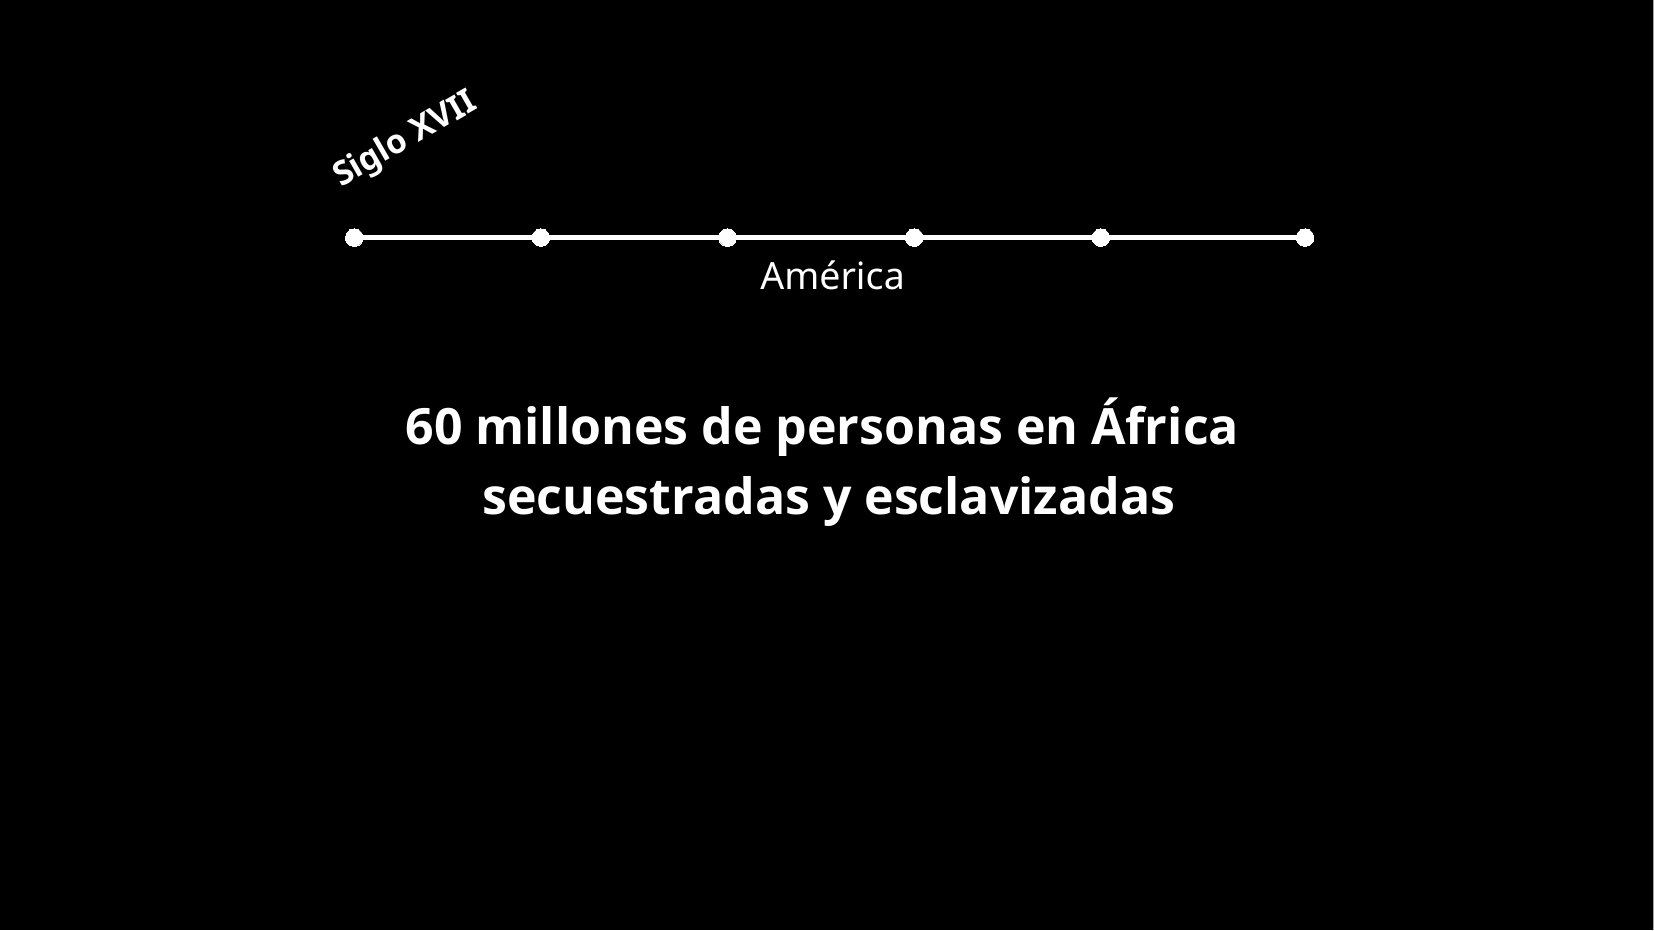

Siglo XVII
América
60 millones de personas en África
secuestradas y esclavizadas